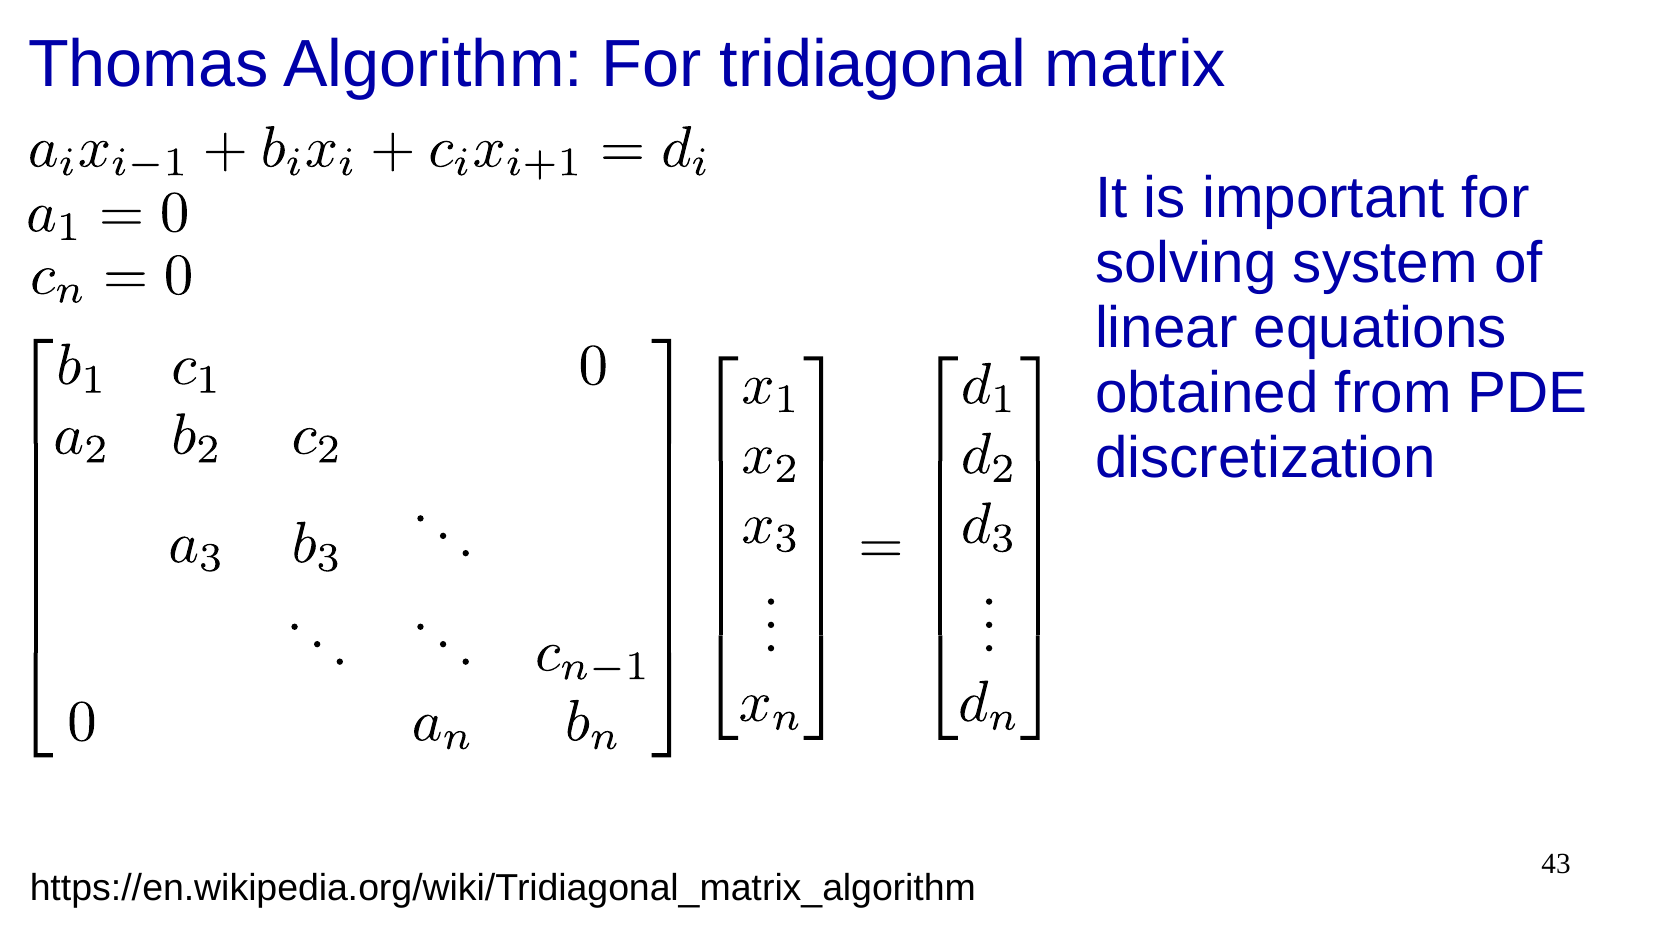

# Thomas Algorithm: For tridiagonal matrix
It is important for solving system of linear equations obtained from PDE discretization
43
https://en.wikipedia.org/wiki/Tridiagonal_matrix_algorithm